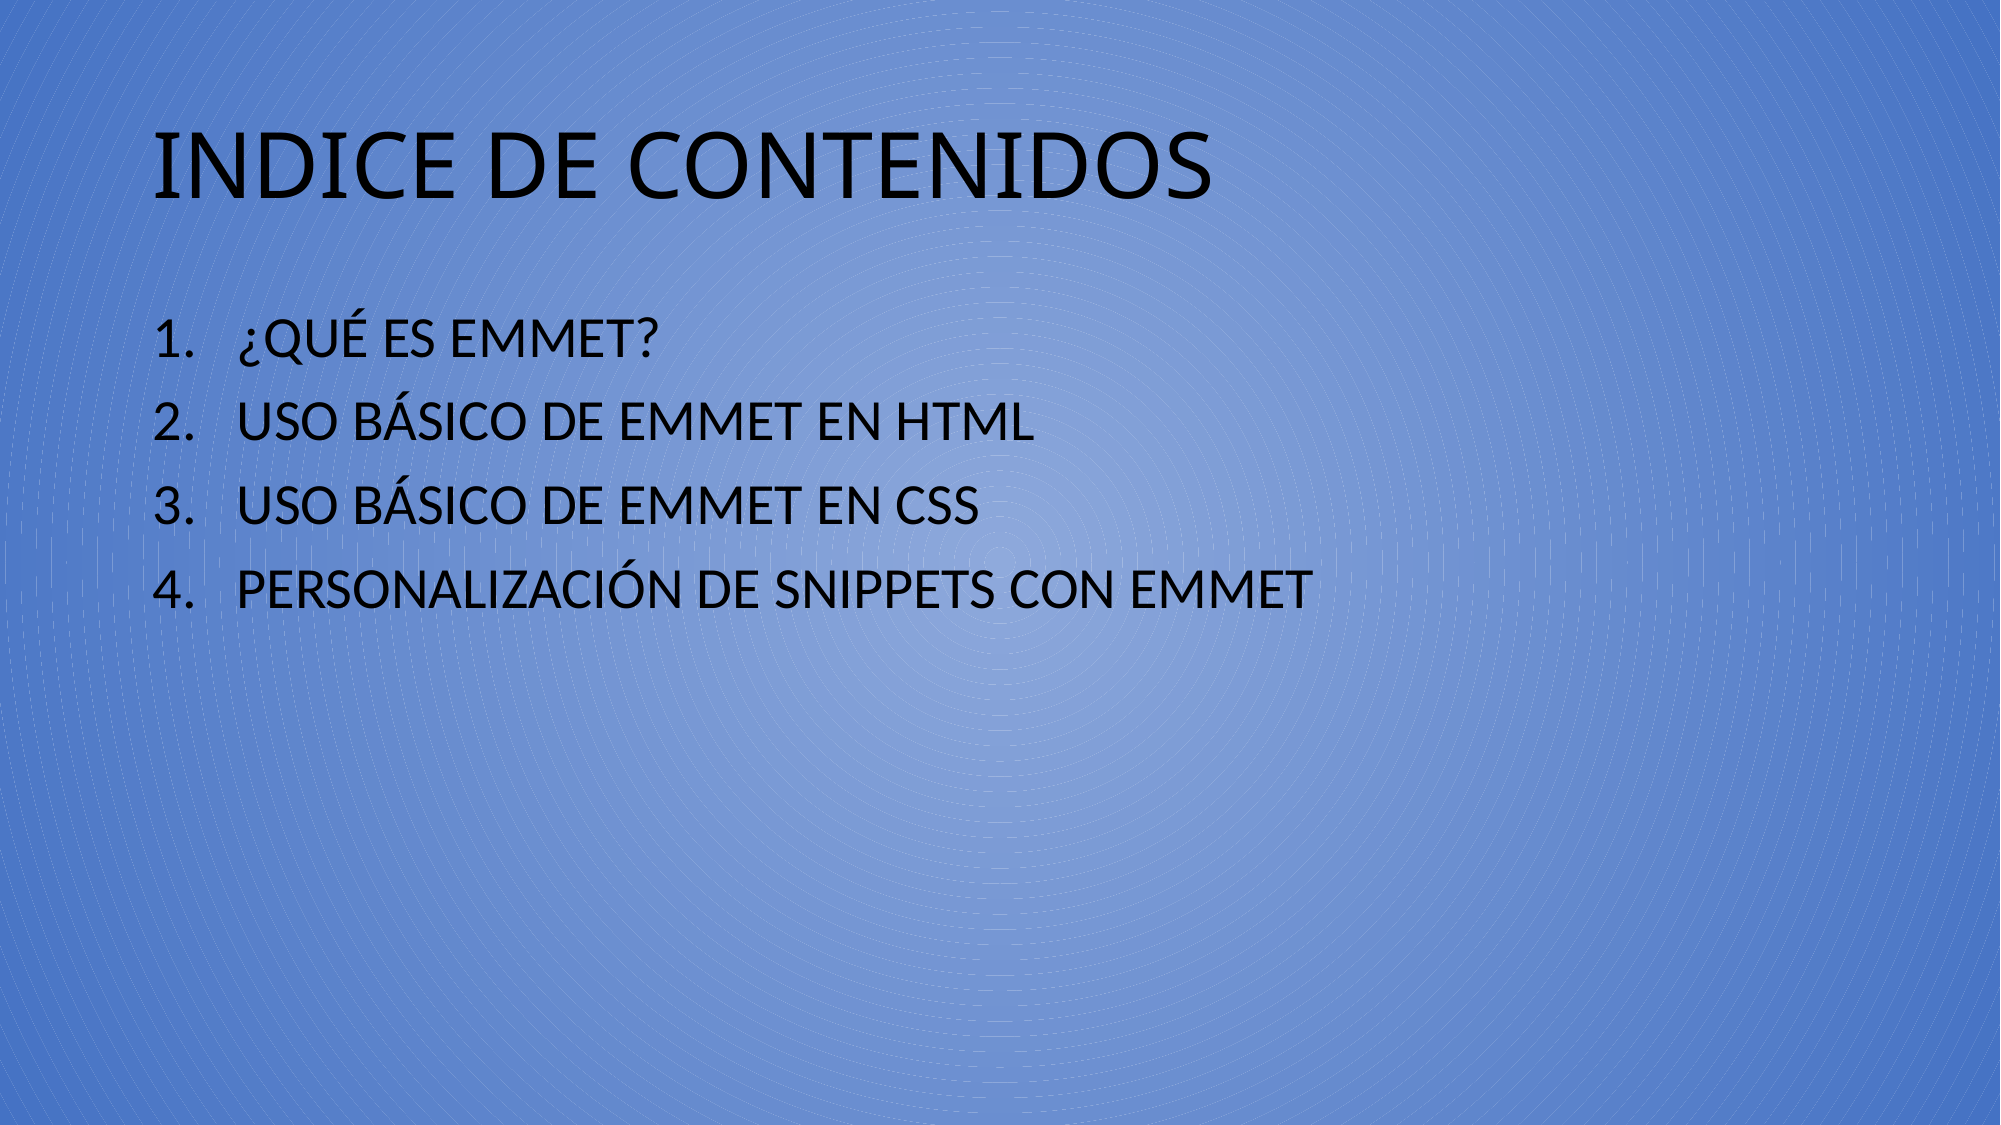

# INDICE DE CONTENIDOS
¿QUÉ ES EMMET?
USO BÁSICO DE EMMET EN HTML
USO BÁSICO DE EMMET EN CSS
PERSONALIZACIÓN DE SNIPPETS CON EMMET